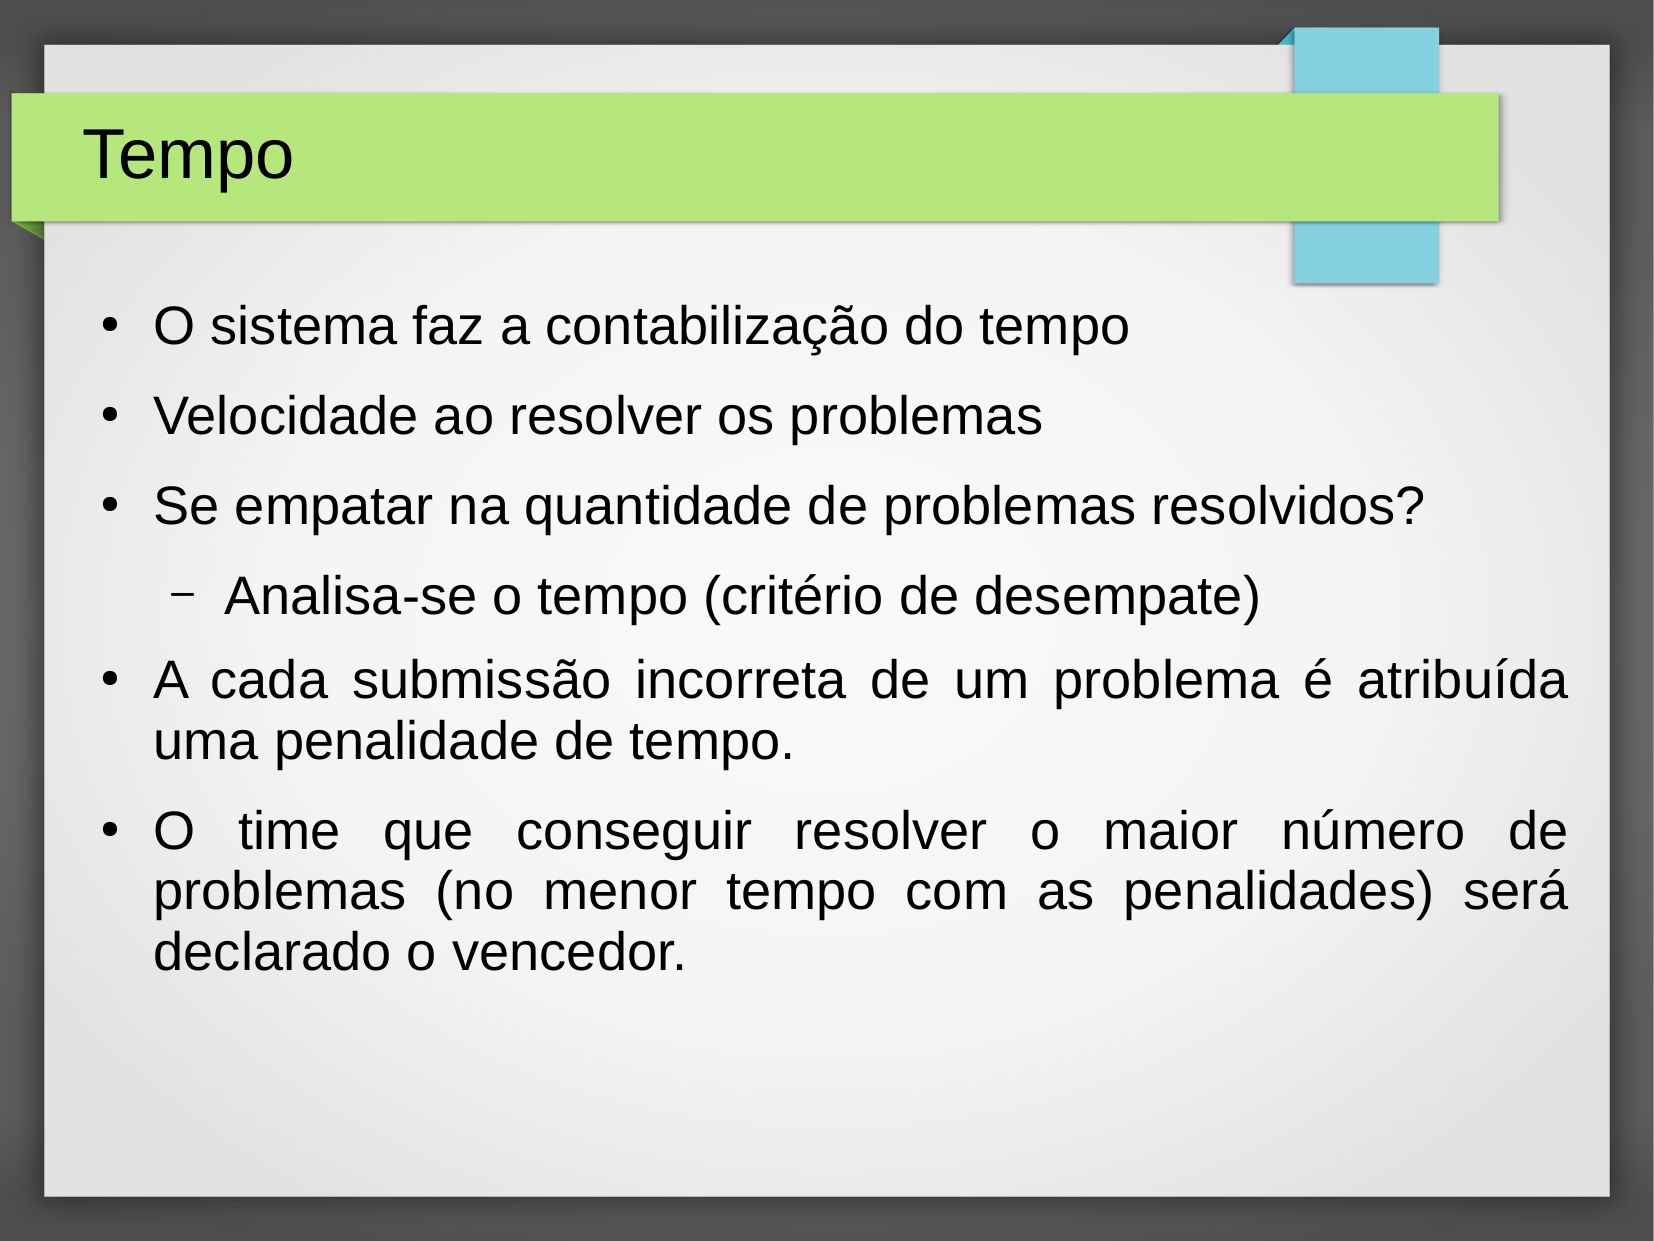

# Tempo
O sistema faz a contabilização do tempo
Velocidade ao resolver os problemas
Se empatar na quantidade de problemas resolvidos?
Analisa-se o tempo (critério de desempate)
A cada submissão incorreta de um problema é atribuída uma penalidade de tempo.
O time que conseguir resolver o maior número de problemas (no menor tempo com as penalidades) será declarado o vencedor.